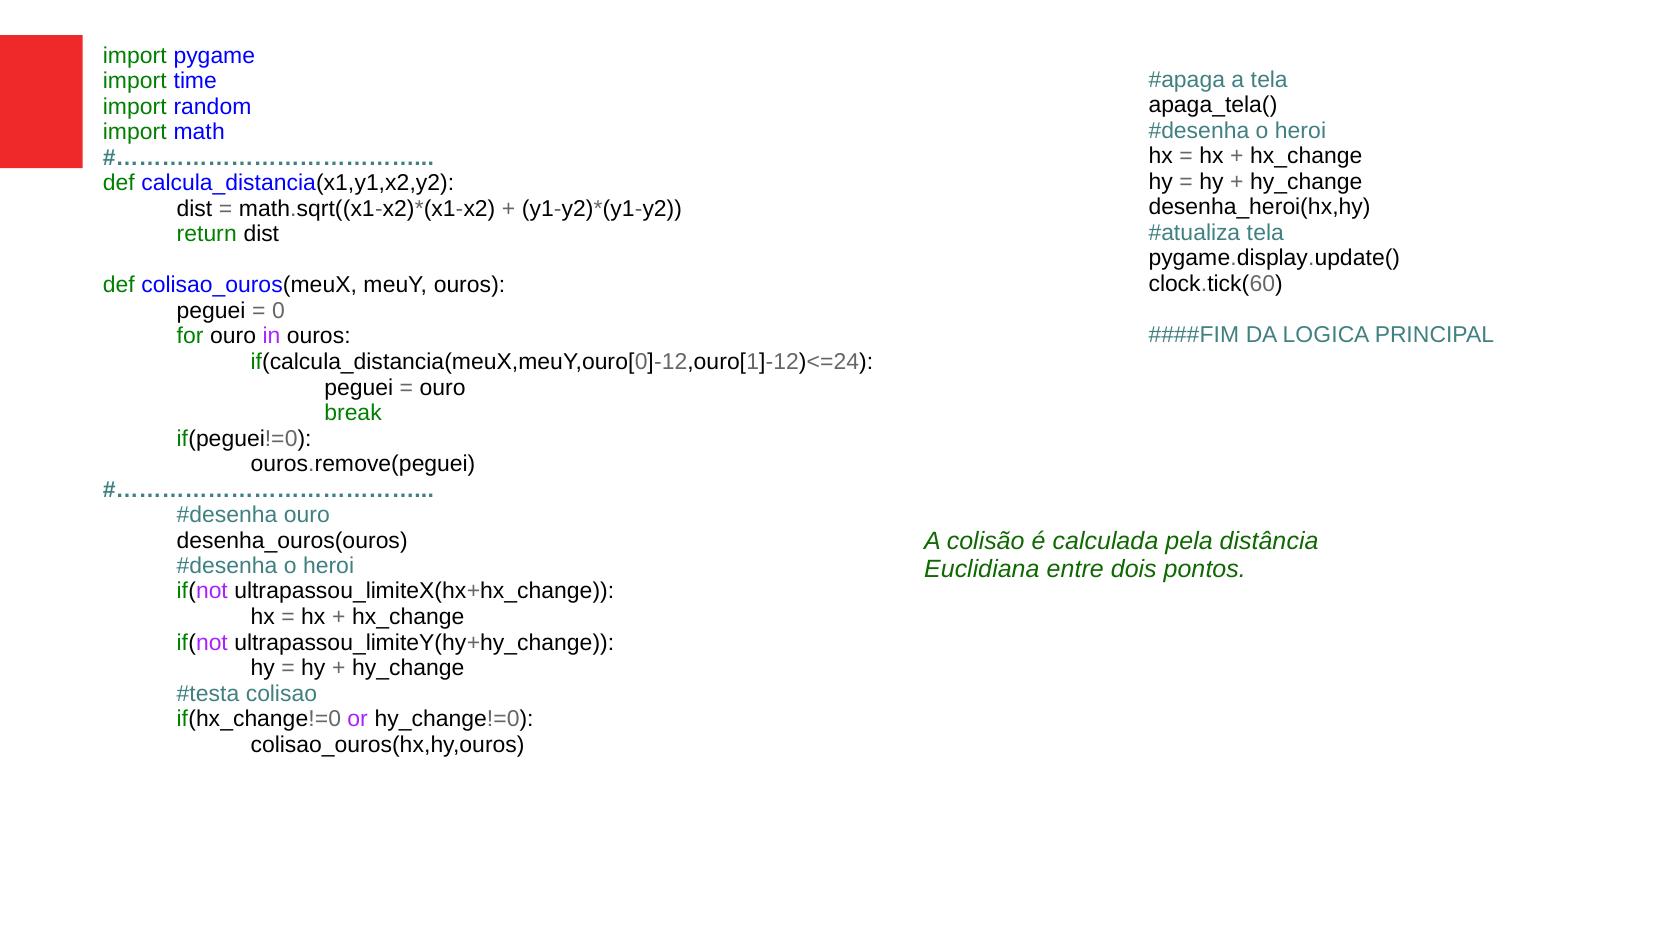

import pygame
import time
import random
import math
#…………………………………...
def calcula_distancia(x1,y1,x2,y2):
	dist = math.sqrt((x1-x2)*(x1-x2) + (y1-y2)*(y1-y2))
	return dist
def colisao_ouros(meuX, meuY, ouros):
	peguei = 0
	for ouro in ouros:
		if(calcula_distancia(meuX,meuY,ouro[0]-12,ouro[1]-12)<=24):
			peguei = ouro
			break
	if(peguei!=0):
		ouros.remove(peguei)
#…………………………………...
	#desenha ouro
	desenha_ouros(ouros)
	#desenha o heroi
	if(not ultrapassou_limiteX(hx+hx_change)):
		hx = hx + hx_change
	if(not ultrapassou_limiteY(hy+hy_change)):
		hy = hy + hy_change
	#testa colisao
	if(hx_change!=0 or hy_change!=0):
		colisao_ouros(hx,hy,ouros)
#apaga a tela
apaga_tela()
#desenha o heroi
hx = hx + hx_change
hy = hy + hy_change
desenha_heroi(hx,hy)
#atualiza tela
pygame.display.update()
clock.tick(60)
####FIM DA LOGICA PRINCIPAL
A colisão é calculada pela distância Euclidiana entre dois pontos.